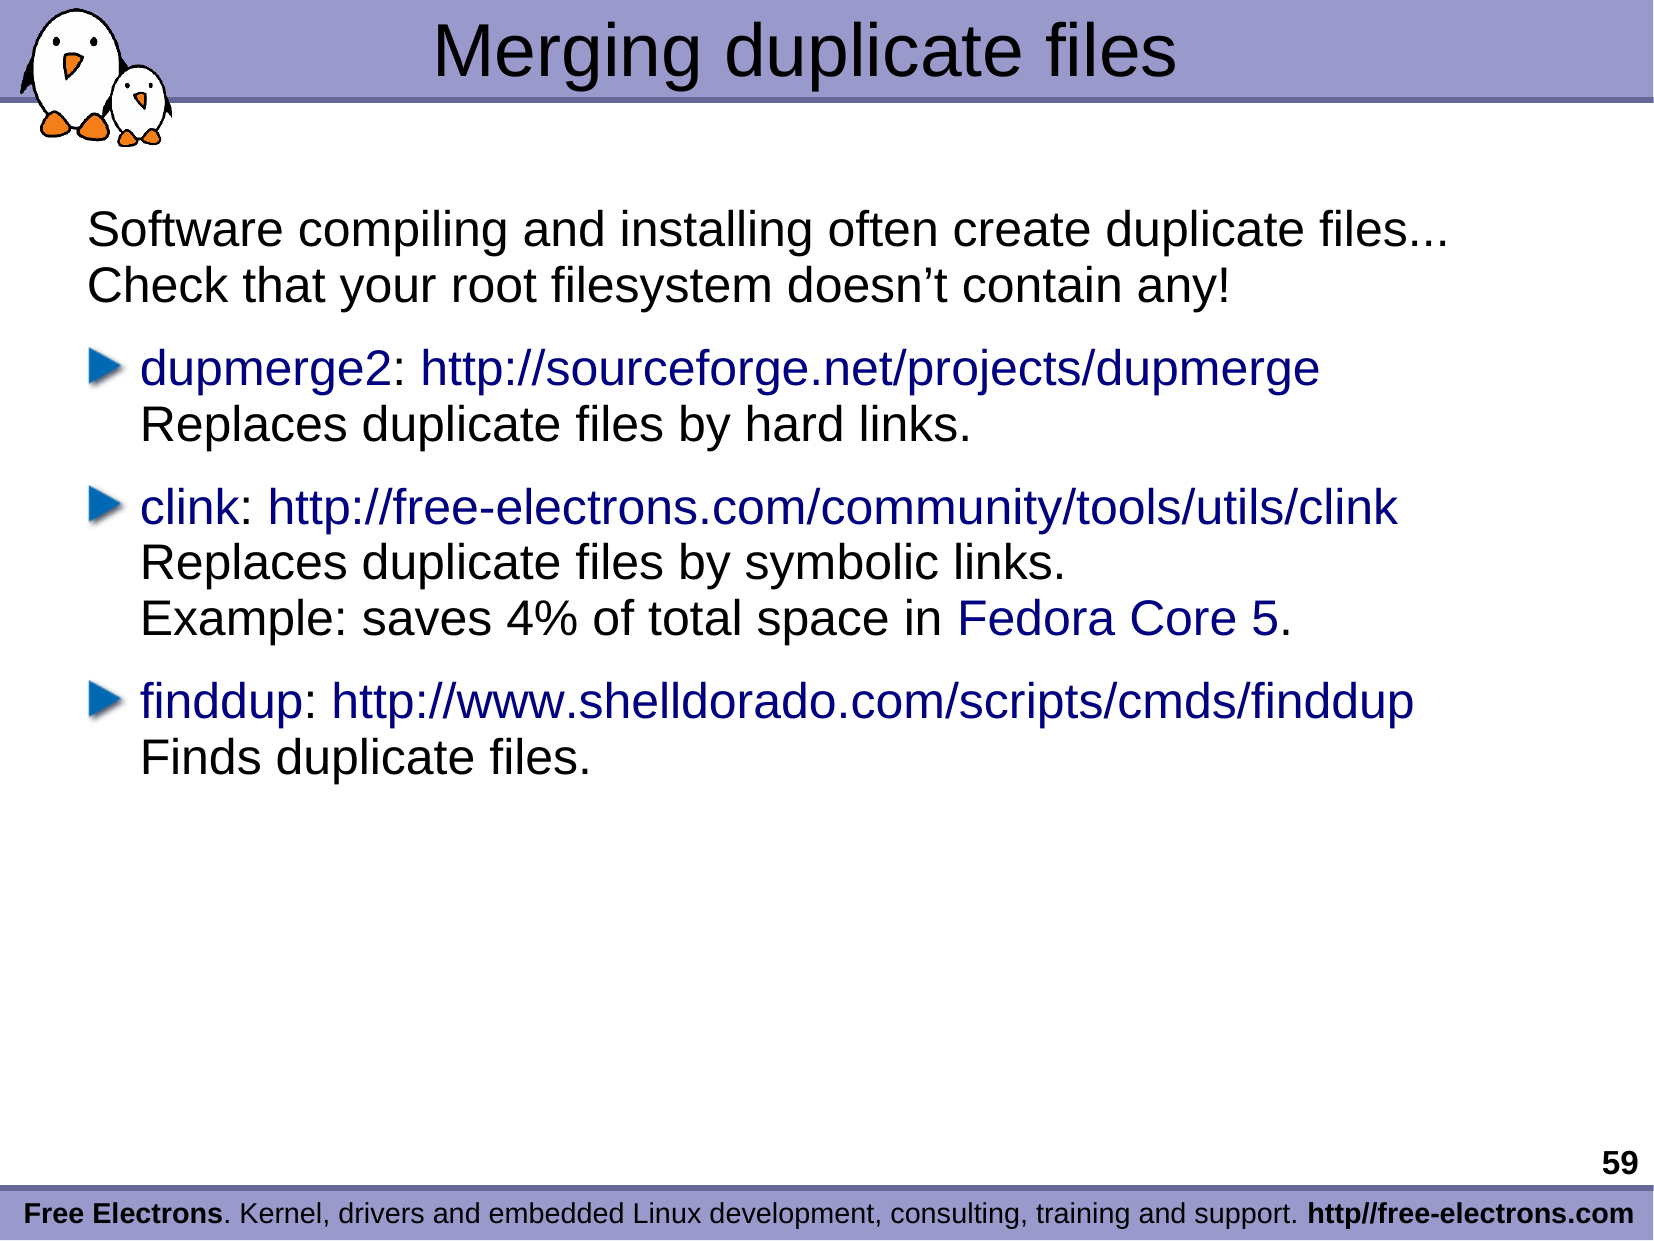

# Merging duplicate files
Software compiling and installing often create duplicate files...
Check that your root filesystem doesn’t contain any!
dupmerge2: http://sourceforge.net/projects/dupmerge
Replaces duplicate files by hard links.
clink: http://free-electrons.com/community/tools/utils/clink
Replaces duplicate files by symbolic links.
Example: saves 4% of total space in Fedora Core 5.
finddup: http://www.shelldorado.com/scripts/cmds/finddup
Finds duplicate files.